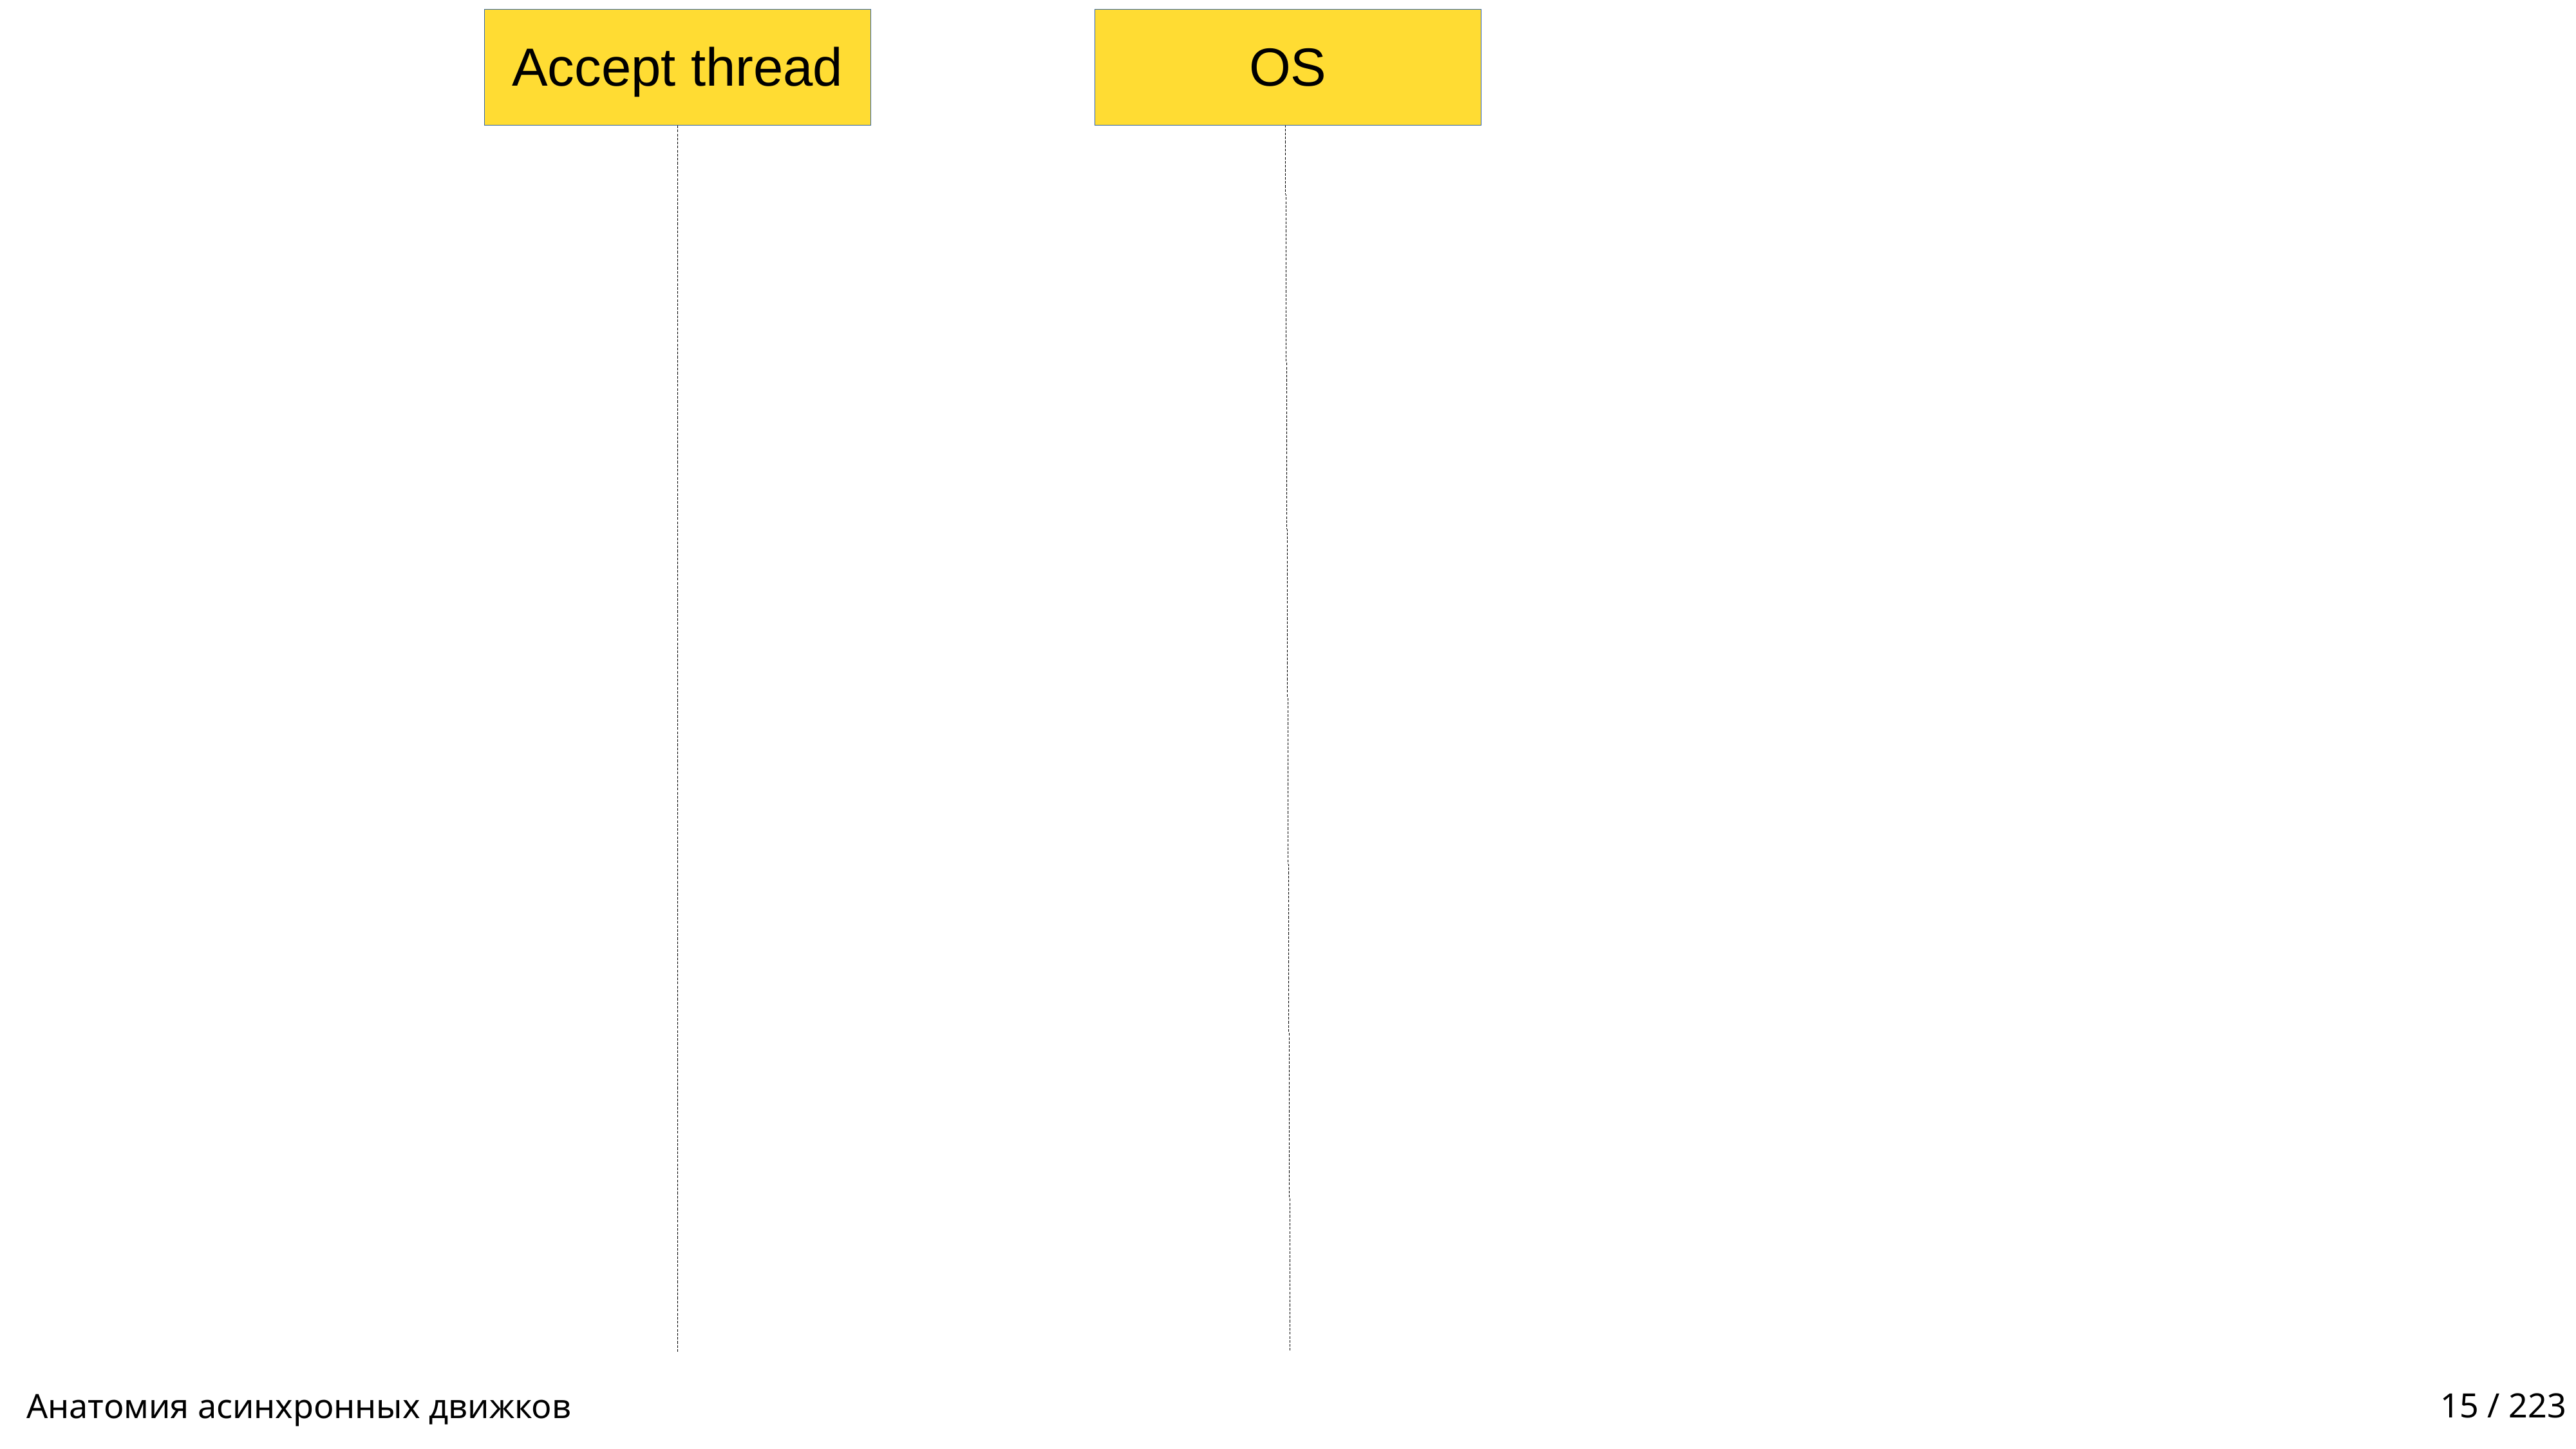

Accept thread
OS
# Анатомия асинхронных движков